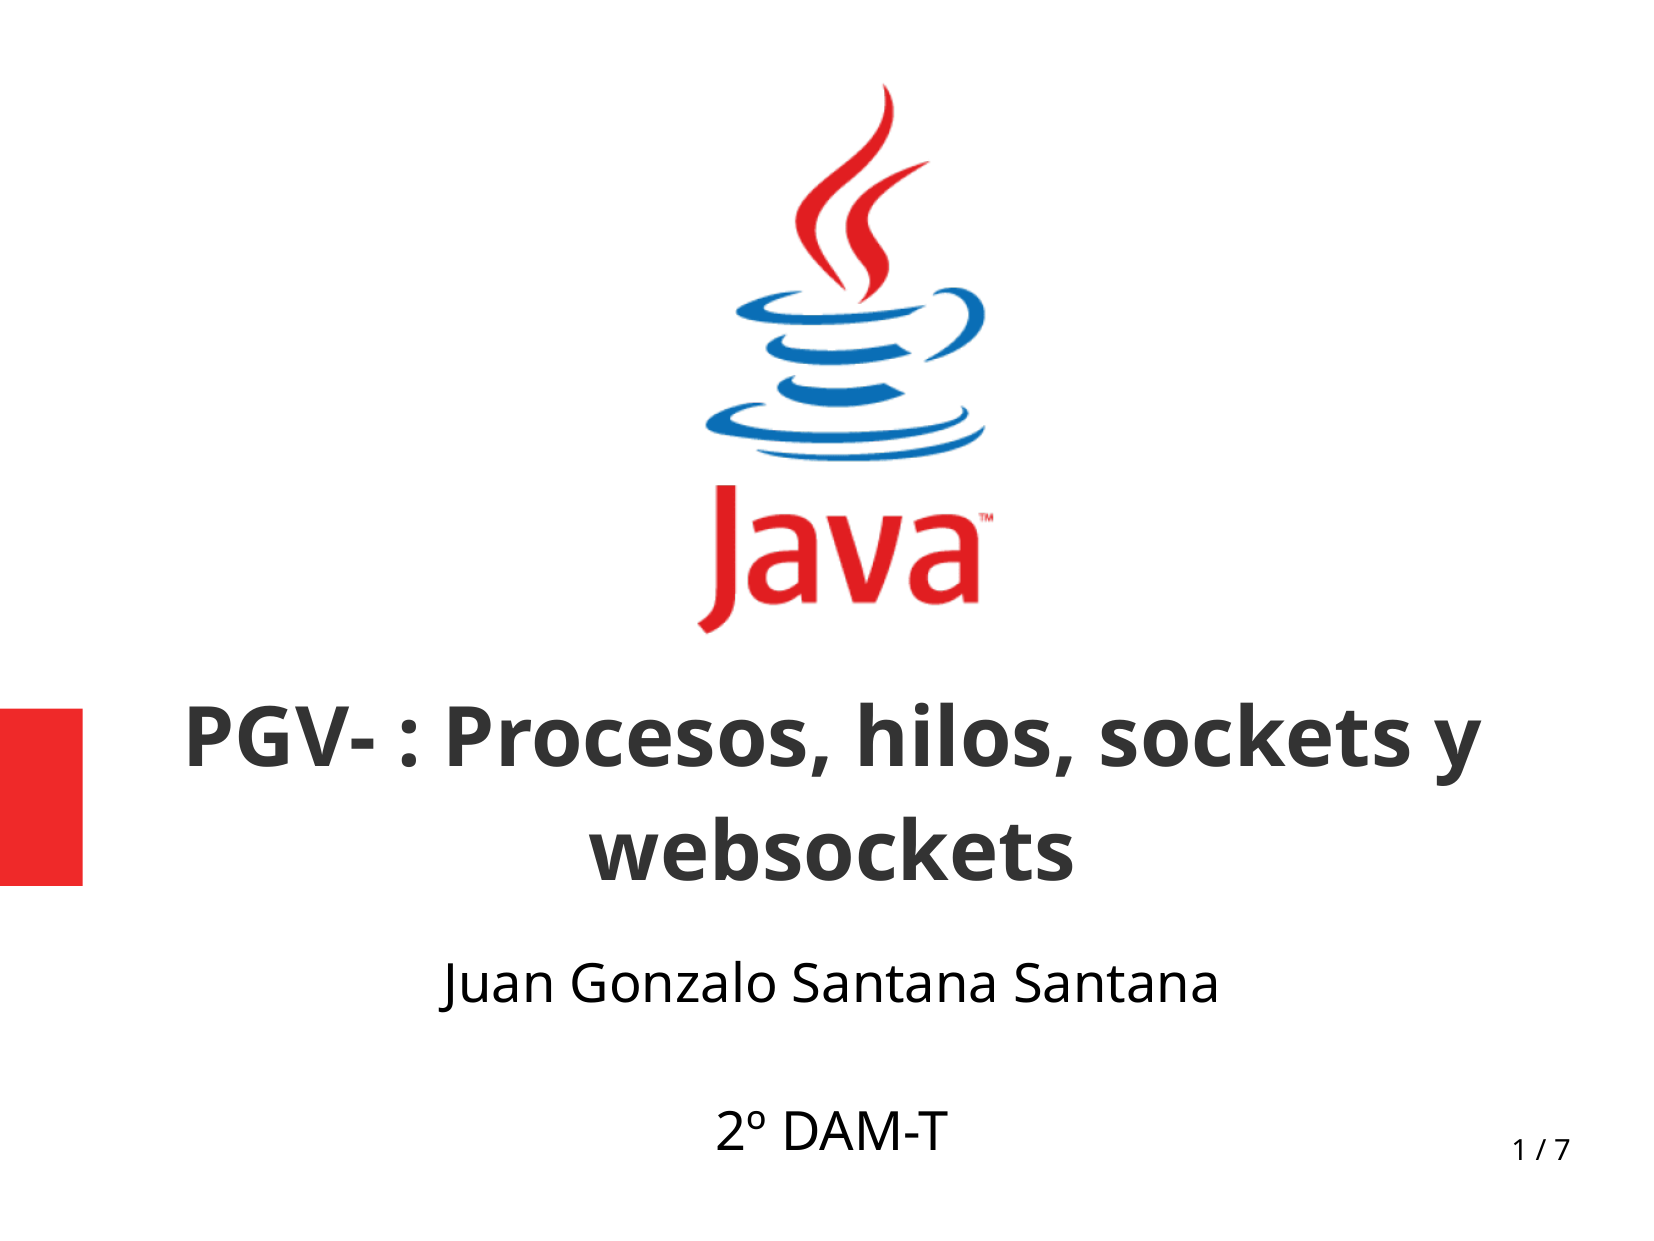

# PGV- : Procesos, hilos, sockets y websockets
Juan Gonzalo Santana Santana
2º DAM-T
1